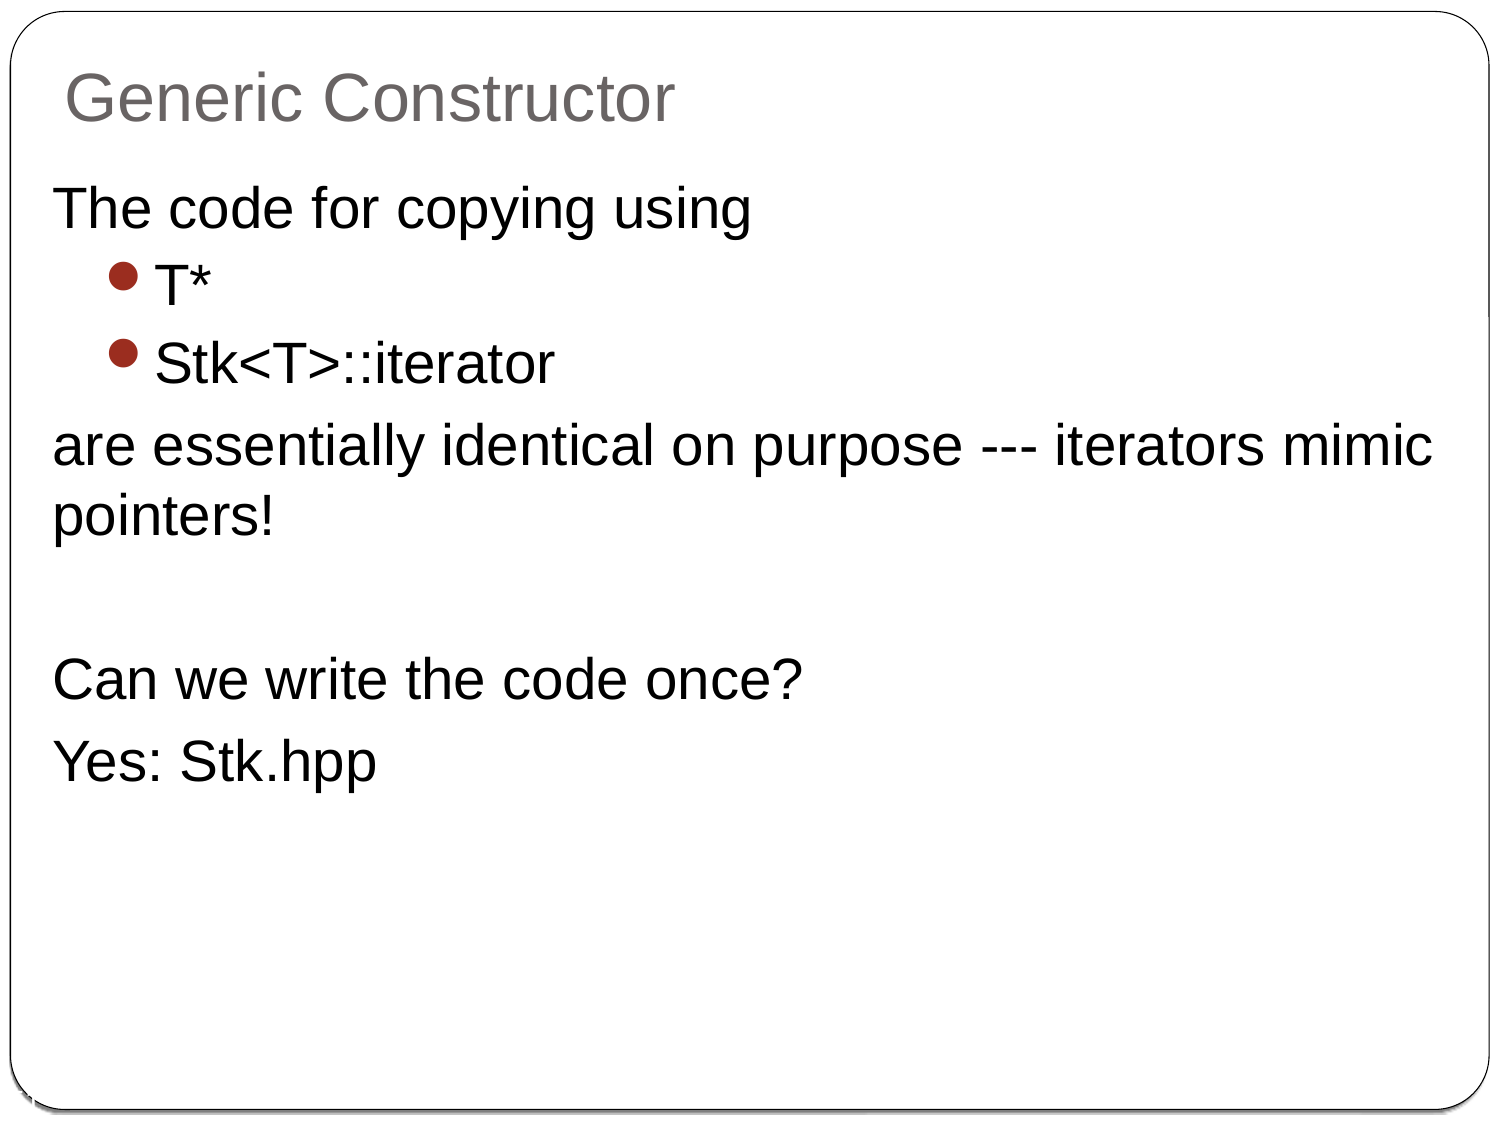

# Generic Constructor
The code for copying using
T*
Stk<T>::iterator
are essentially identical on purpose --- iterators mimic pointers!
Can we write the code once?
Yes: Stk.hpp